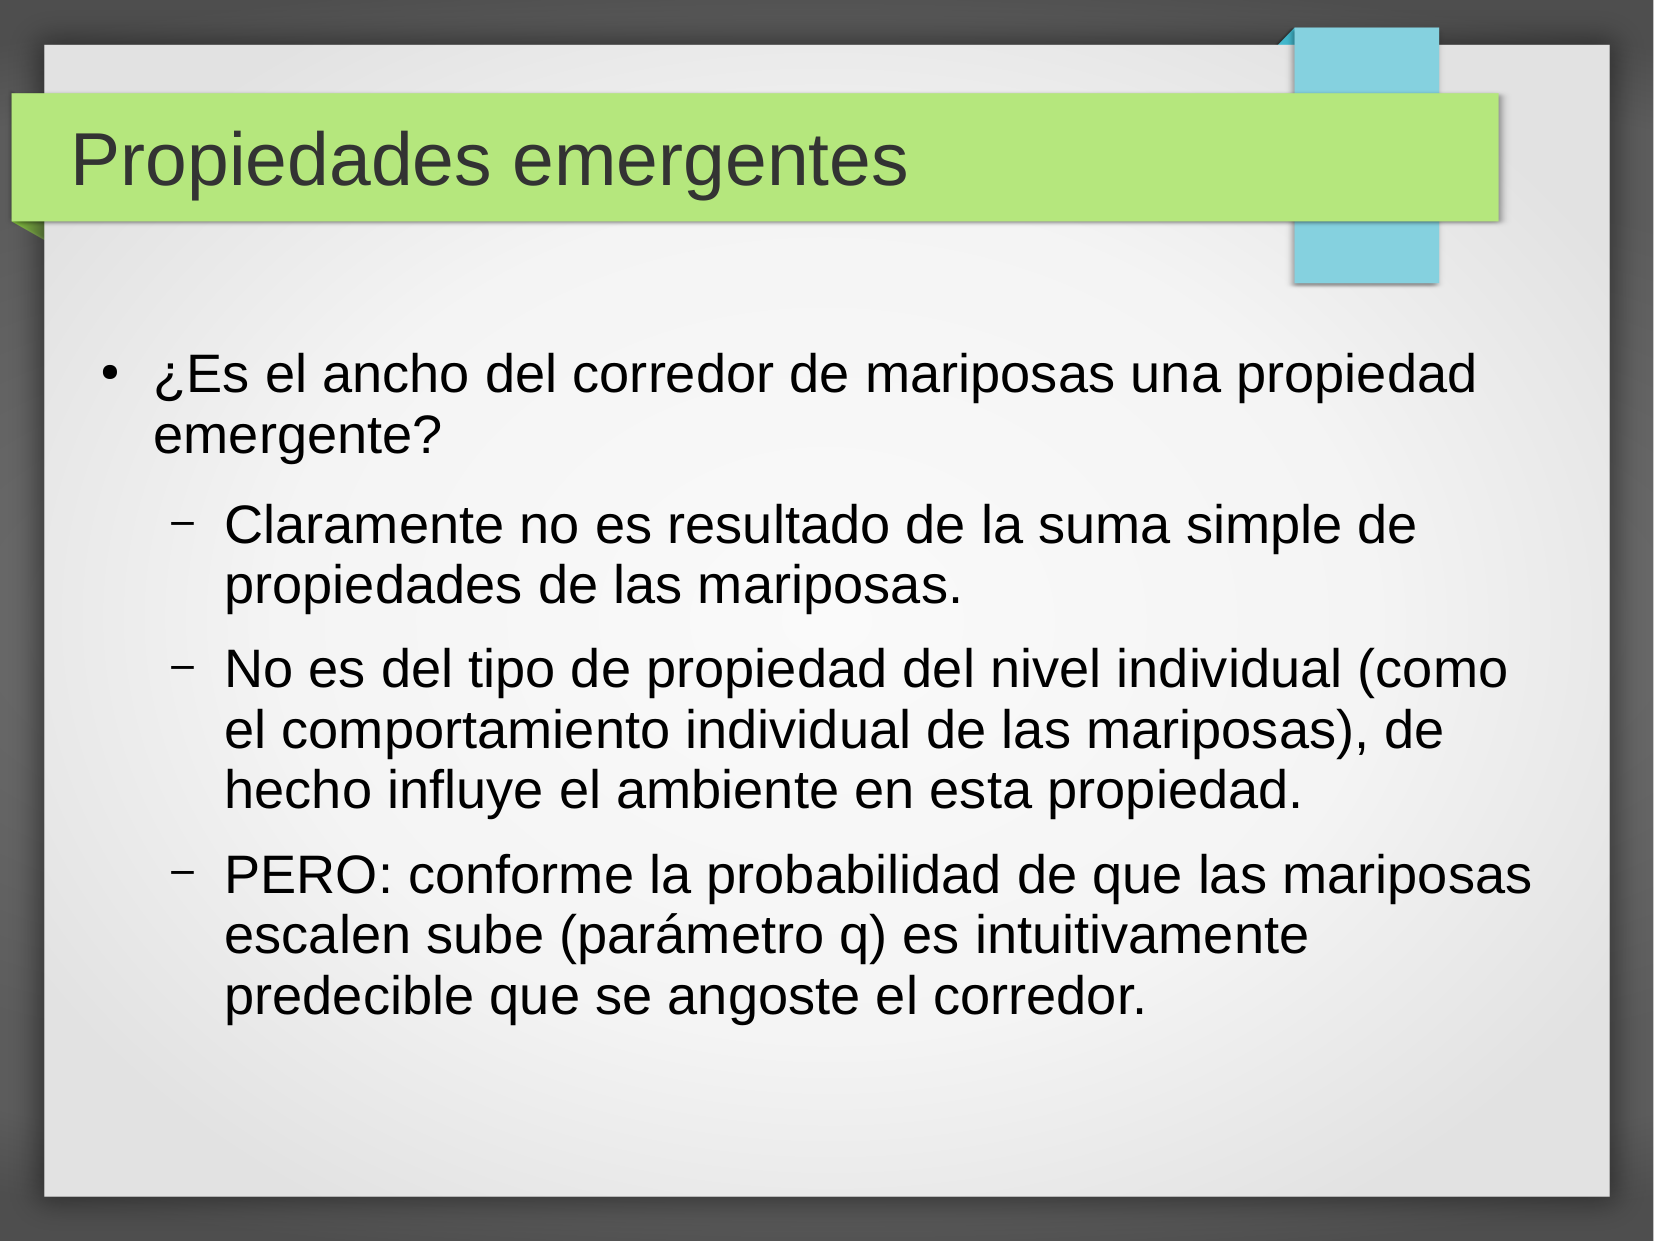

# Propiedades emergentes
¿Es el ancho del corredor de mariposas una propiedad emergente?
Claramente no es resultado de la suma simple de propiedades de las mariposas.
No es del tipo de propiedad del nivel individual (como el comportamiento individual de las mariposas), de hecho influye el ambiente en esta propiedad.
PERO: conforme la probabilidad de que las mariposas escalen sube (parámetro q) es intuitivamente predecible que se angoste el corredor.